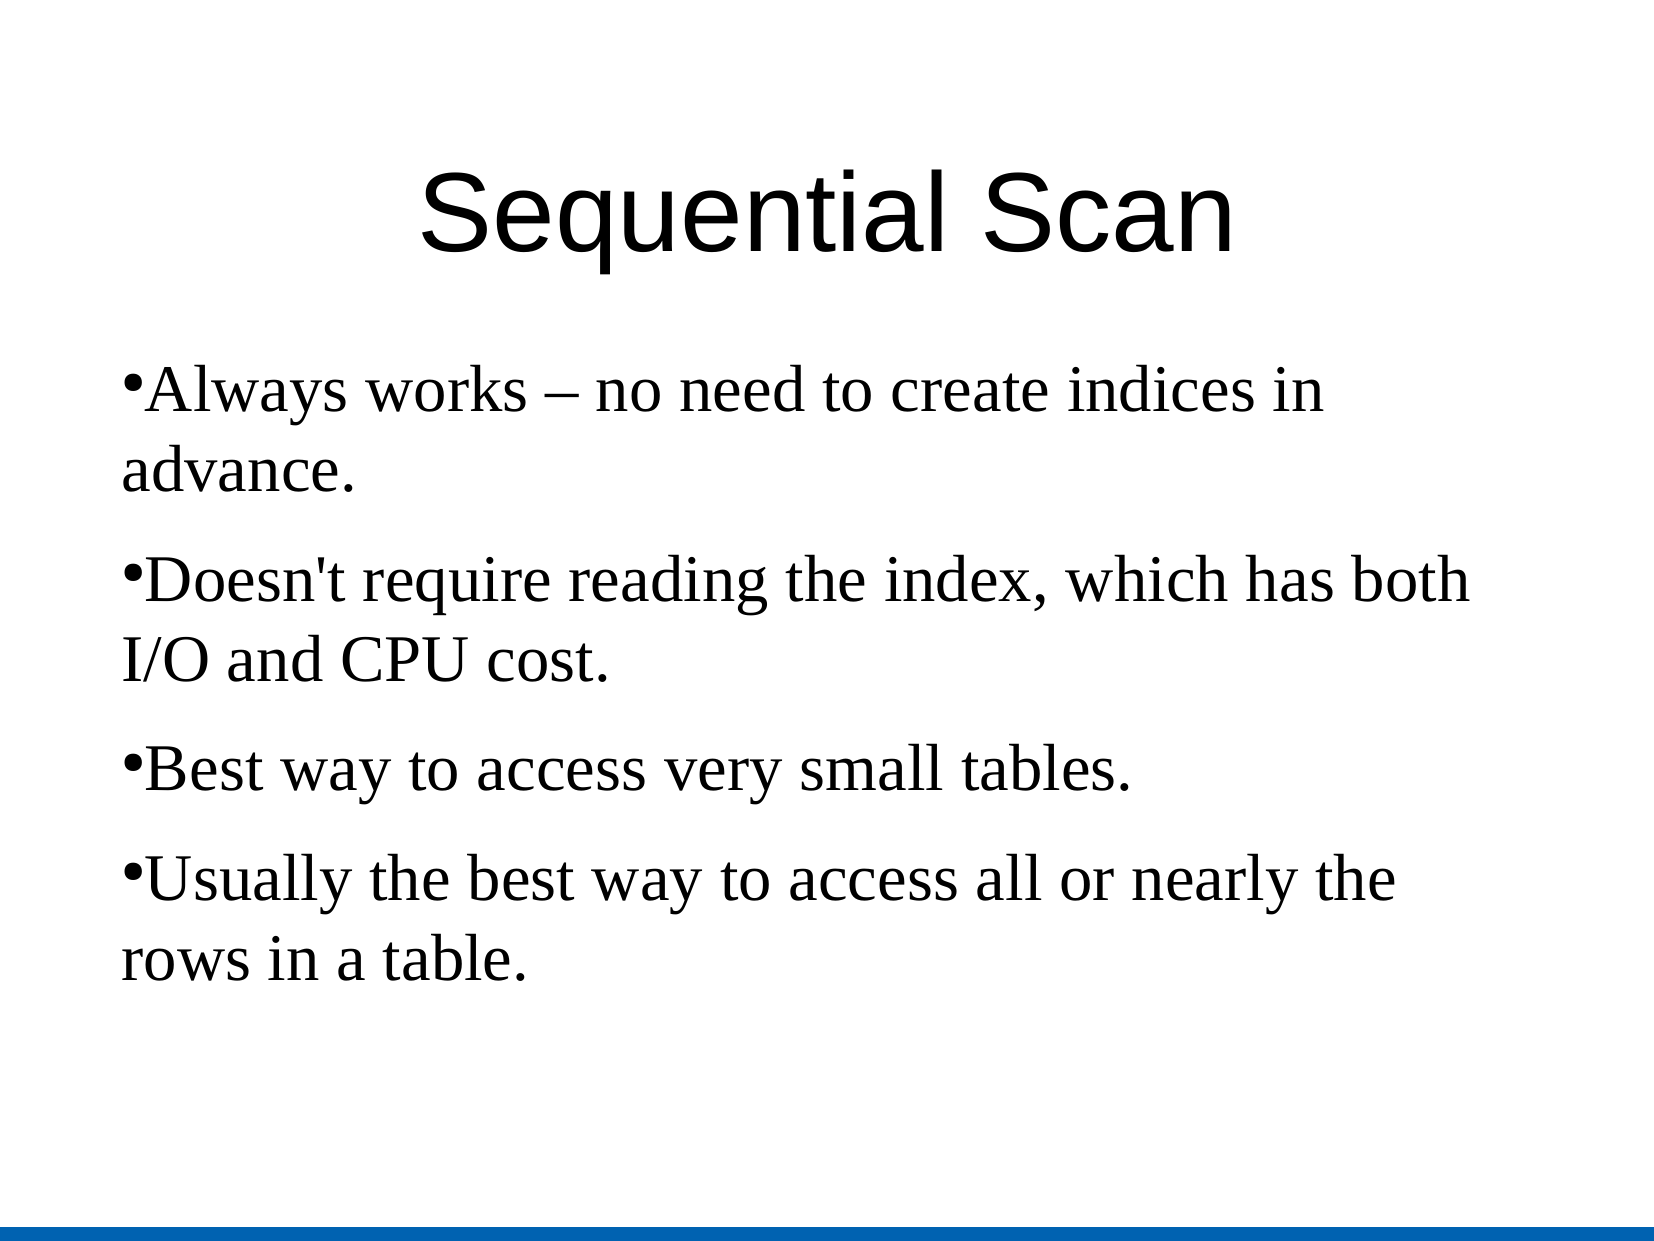

# Sequential Scan
Always works – no need to create indices in advance.
Doesn't require reading the index, which has both I/O and CPU cost.
Best way to access very small tables.
Usually the best way to access all or nearly the rows in a table.